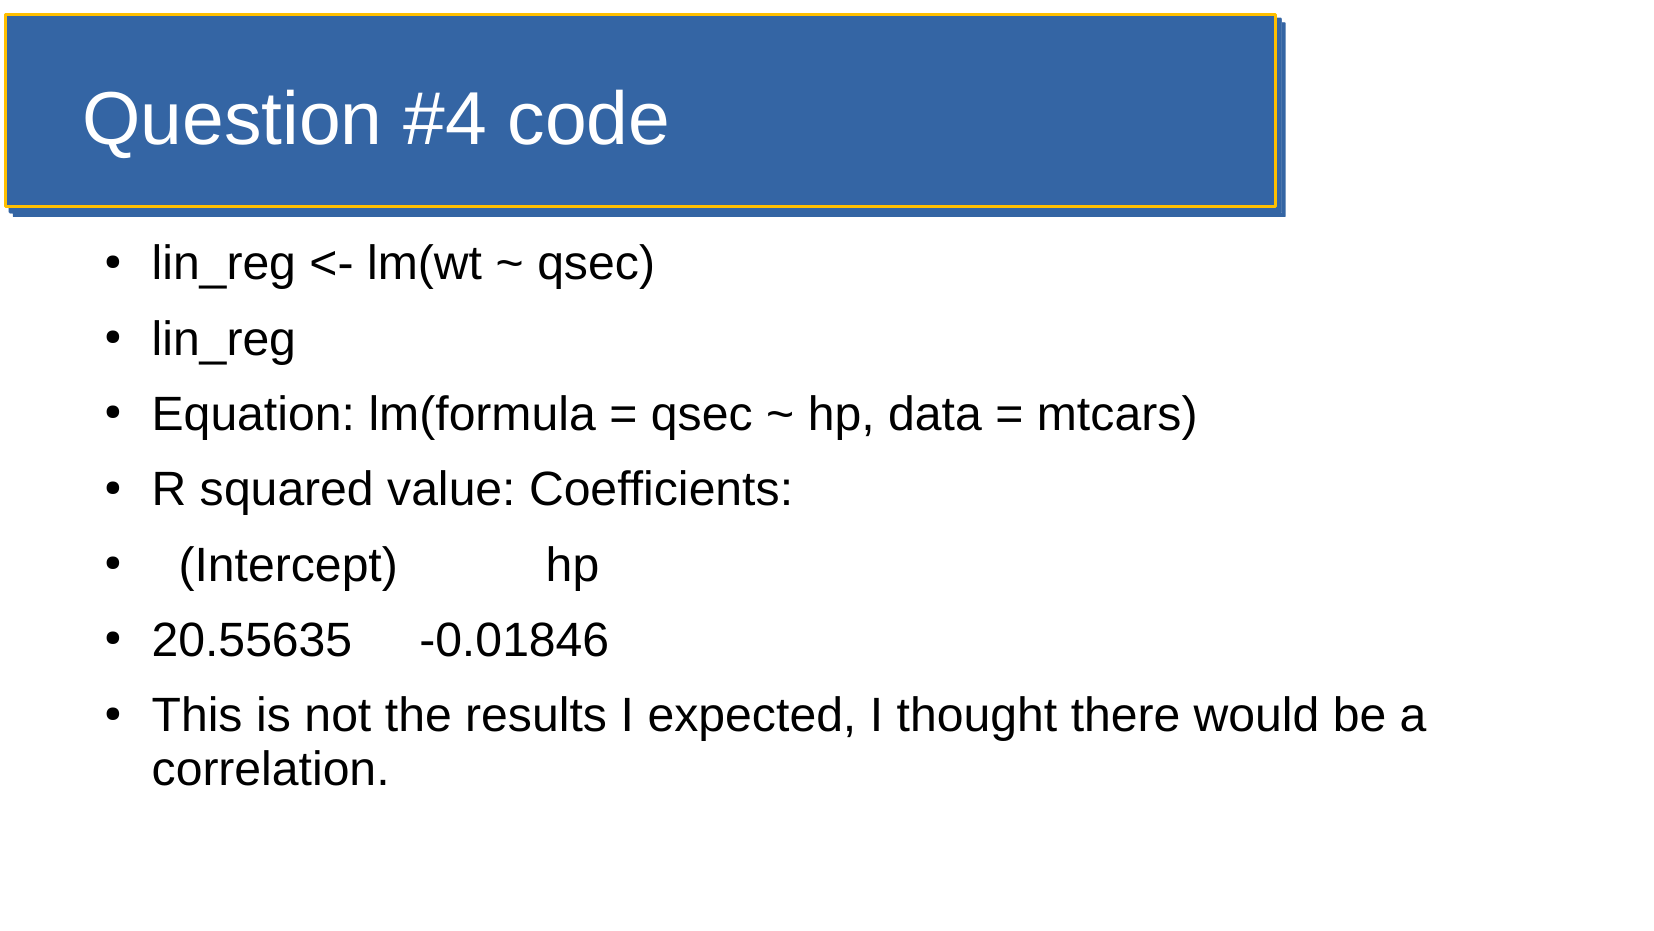

# Question #4 code
lin_reg <- lm(wt ~ qsec)
lin_reg
Equation: lm(formula = qsec ~ hp, data = mtcars)
R squared value: Coefficients:
 (Intercept) hp
20.55635 -0.01846
This is not the results I expected, I thought there would be a correlation.